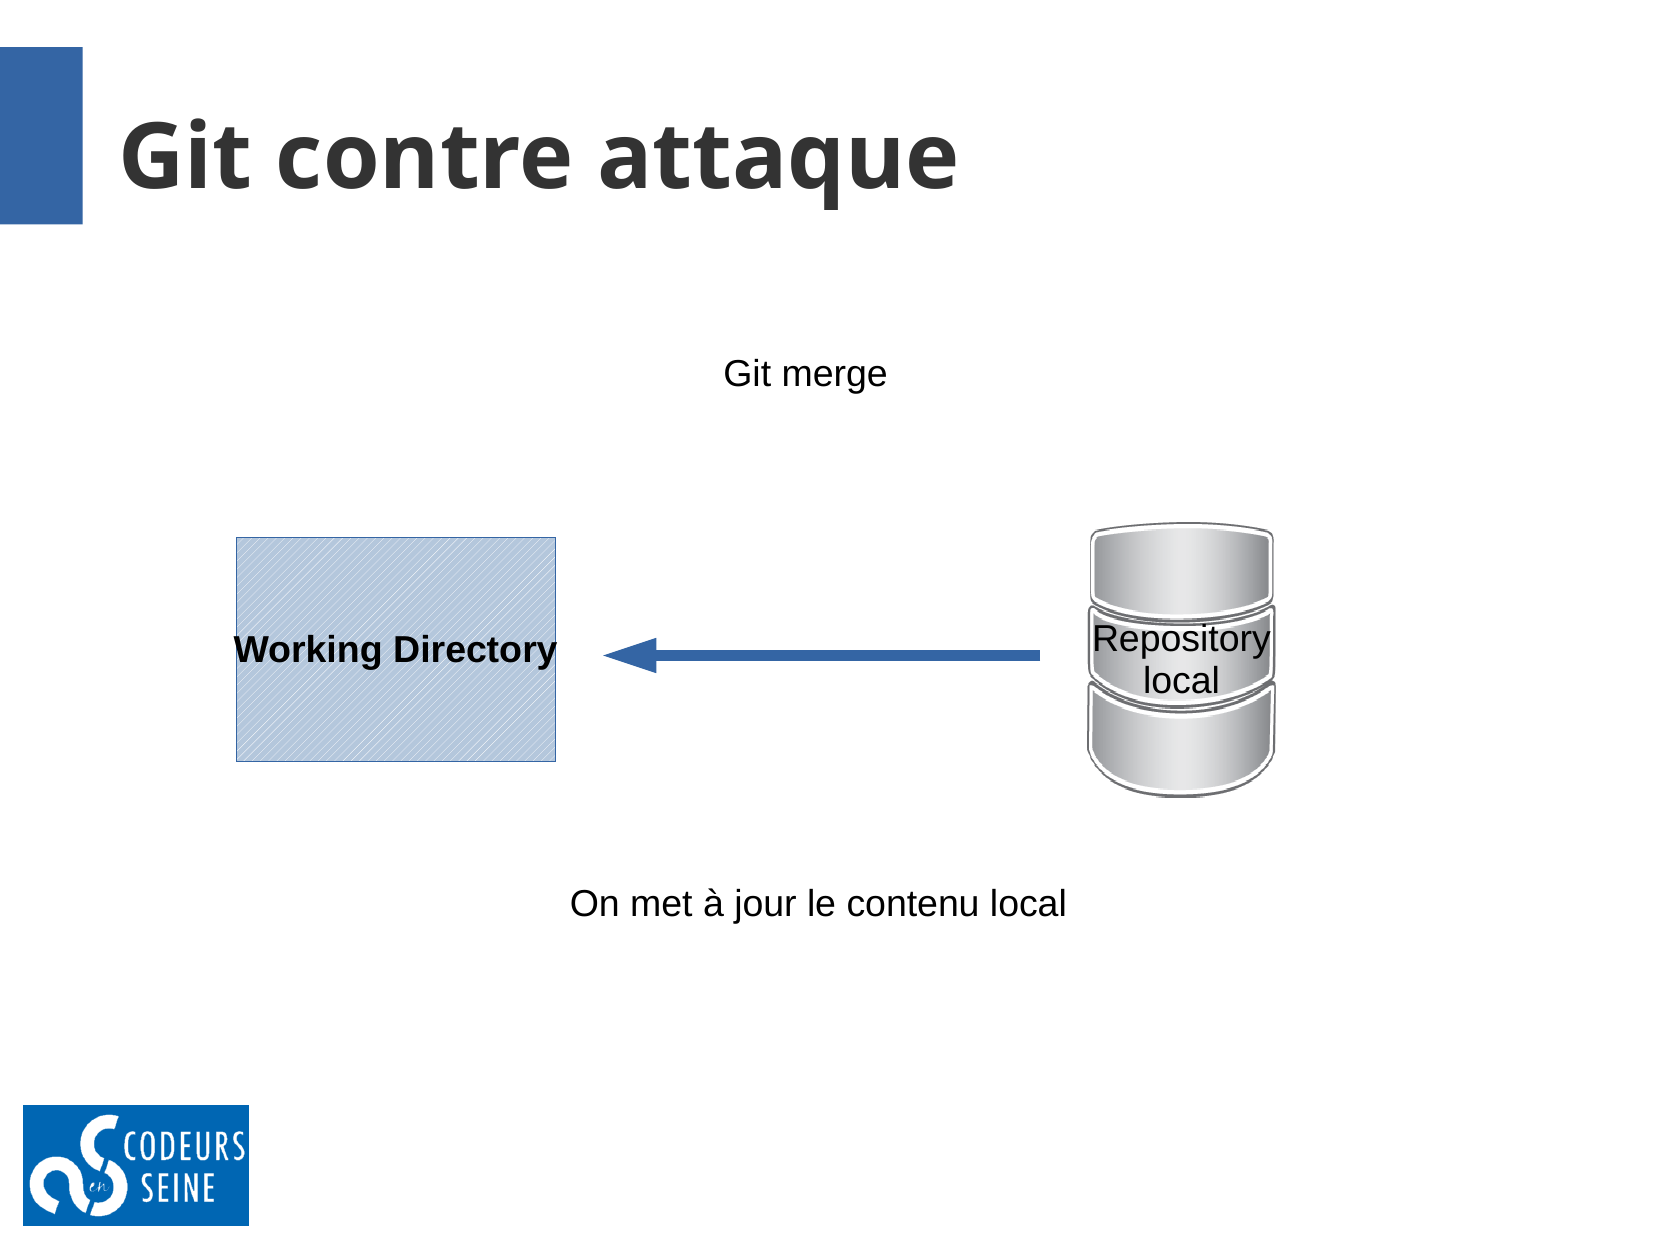

# Git contre attaque
Git merge
Repository
local
Working Directory
On met à jour le contenu local